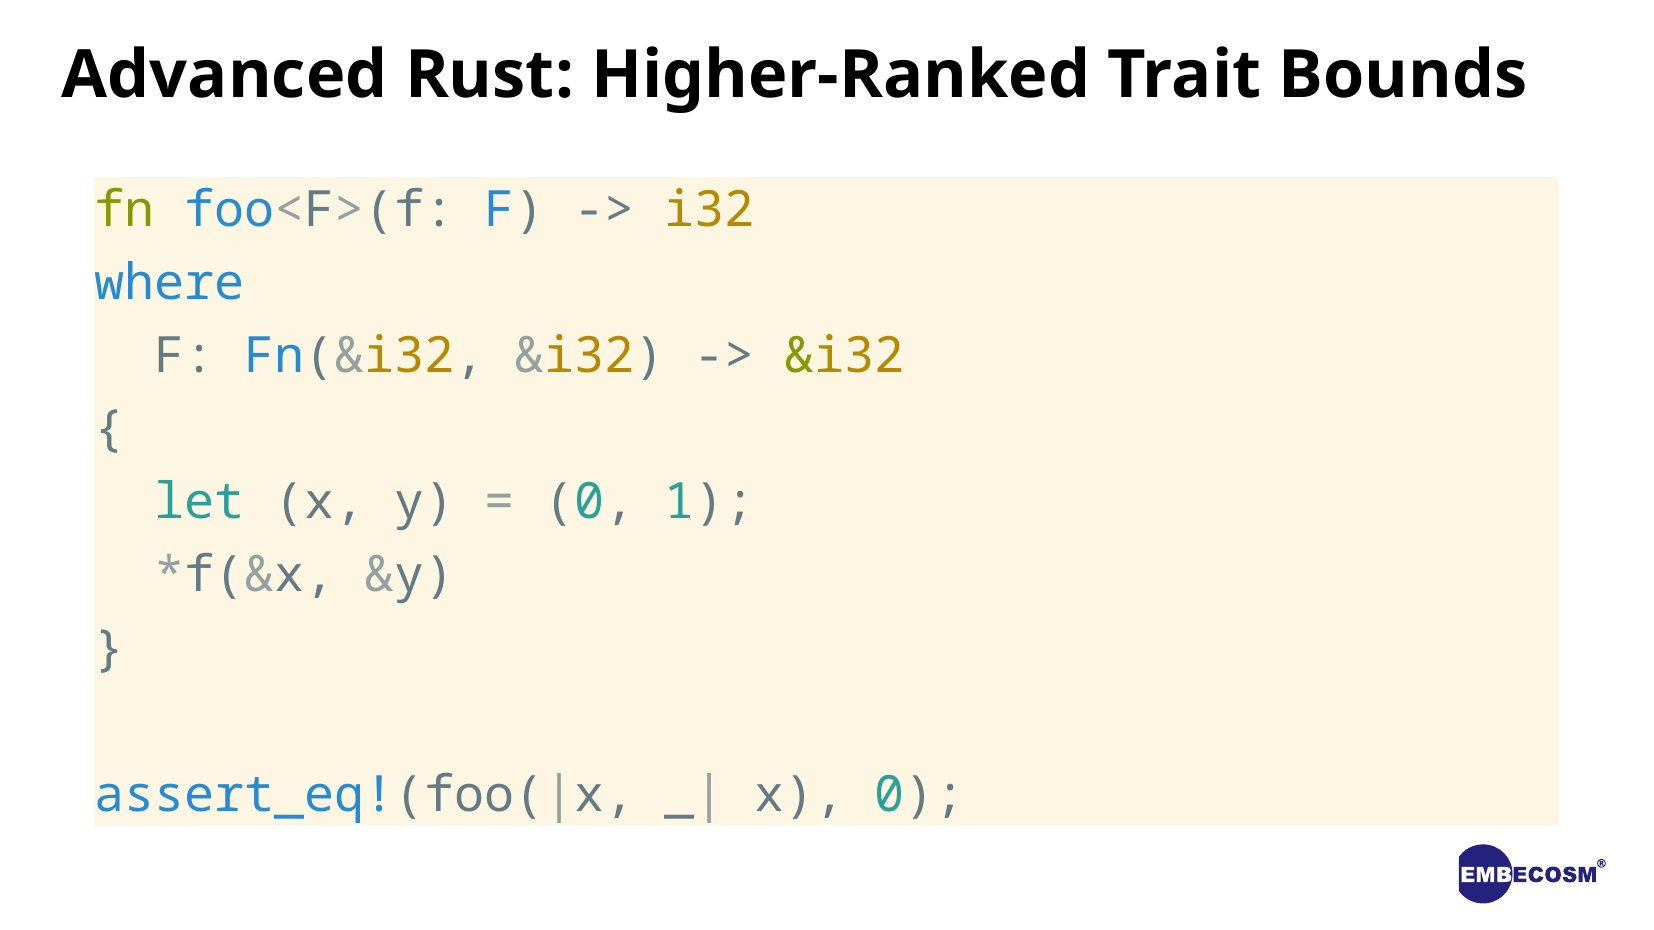

# Advanced Rust: Higher-Ranked Trait Bounds
fn foo<F>(f: F) -> i32
where
 F: Fn(&i32, &i32) -> &i32
{
 let (x, y) = (0, 1);
 *f(&x, &y)
}
assert_eq!(foo(|x, _| x), 0);